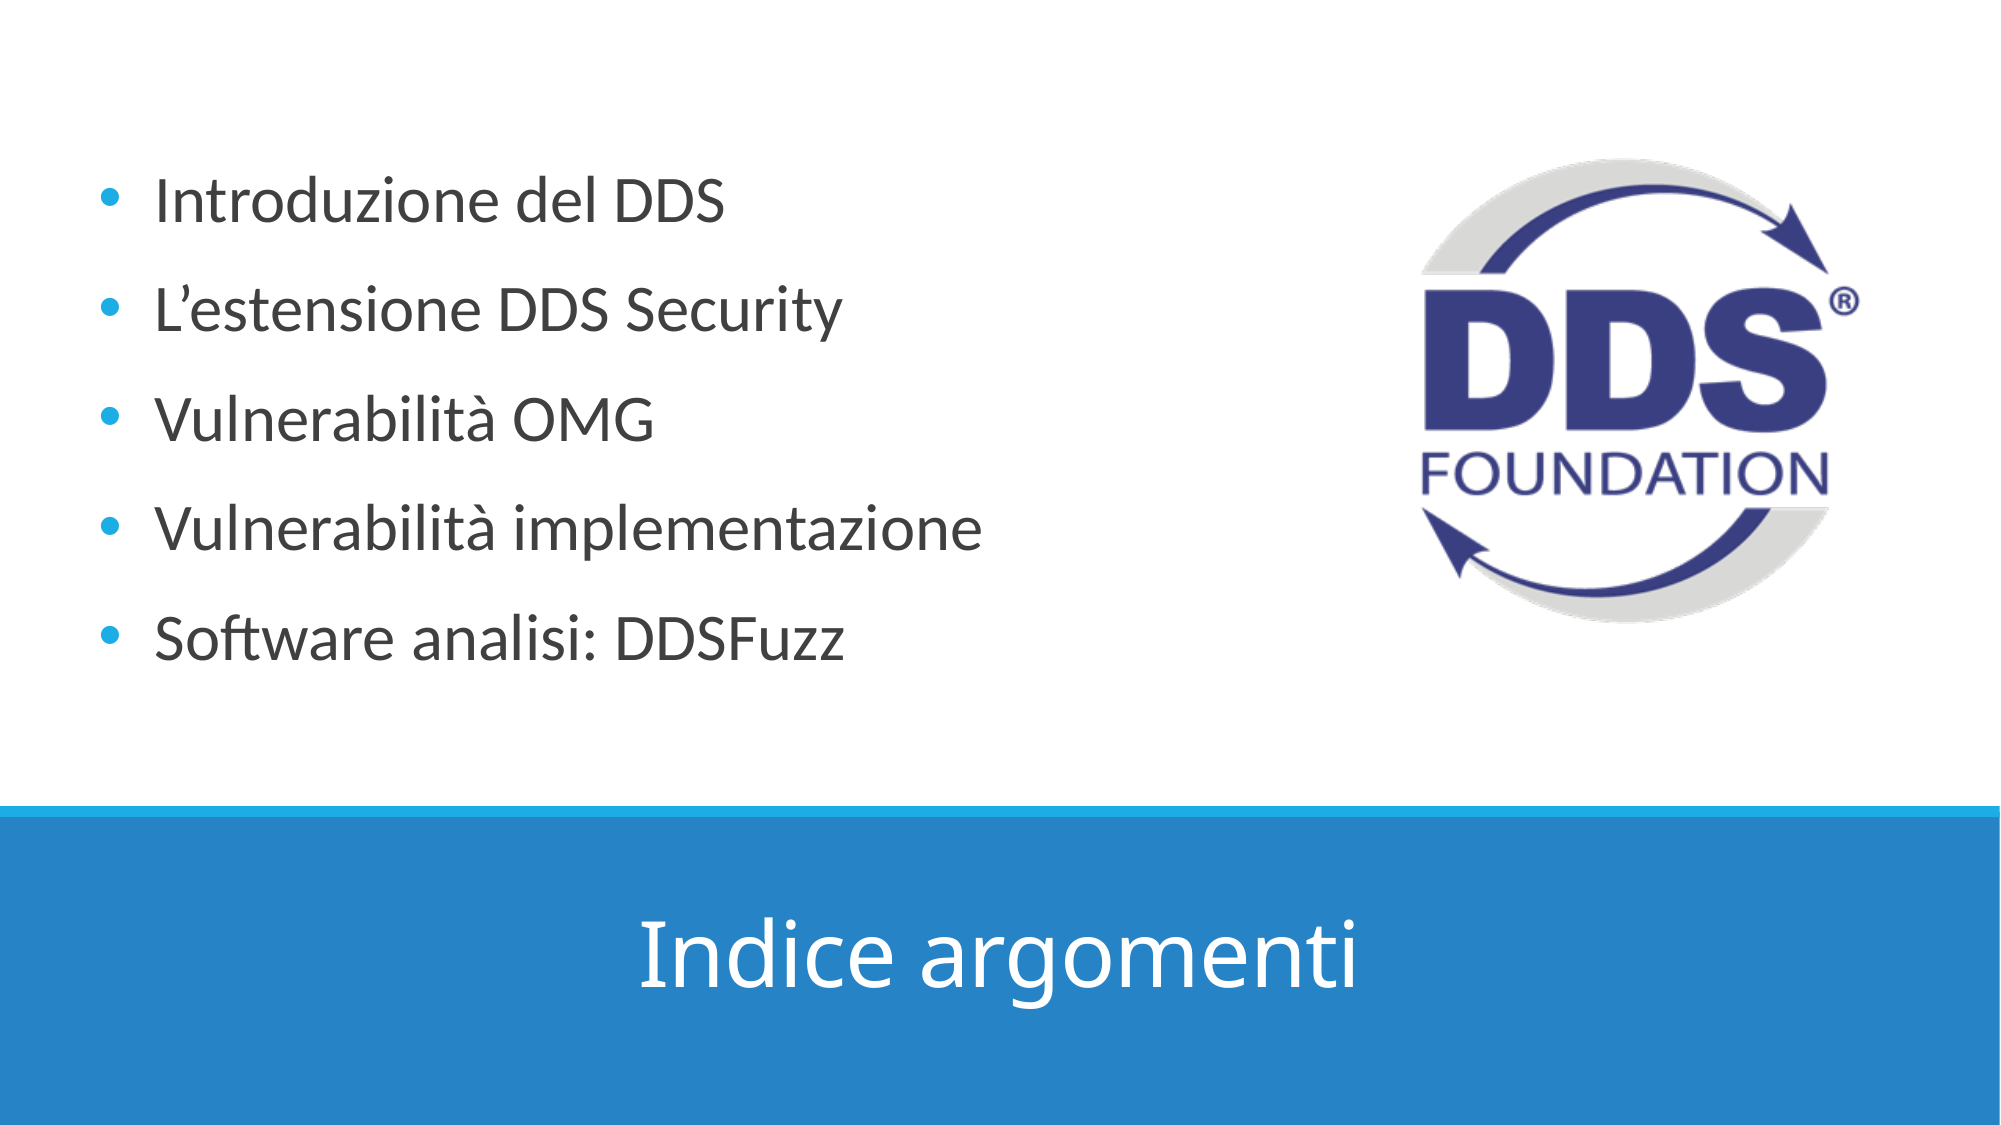

Introduzione del DDS
L’estensione DDS Security
Vulnerabilità OMG
Vulnerabilità implementazione
Software analisi: DDSFuzz
# Indice argomenti